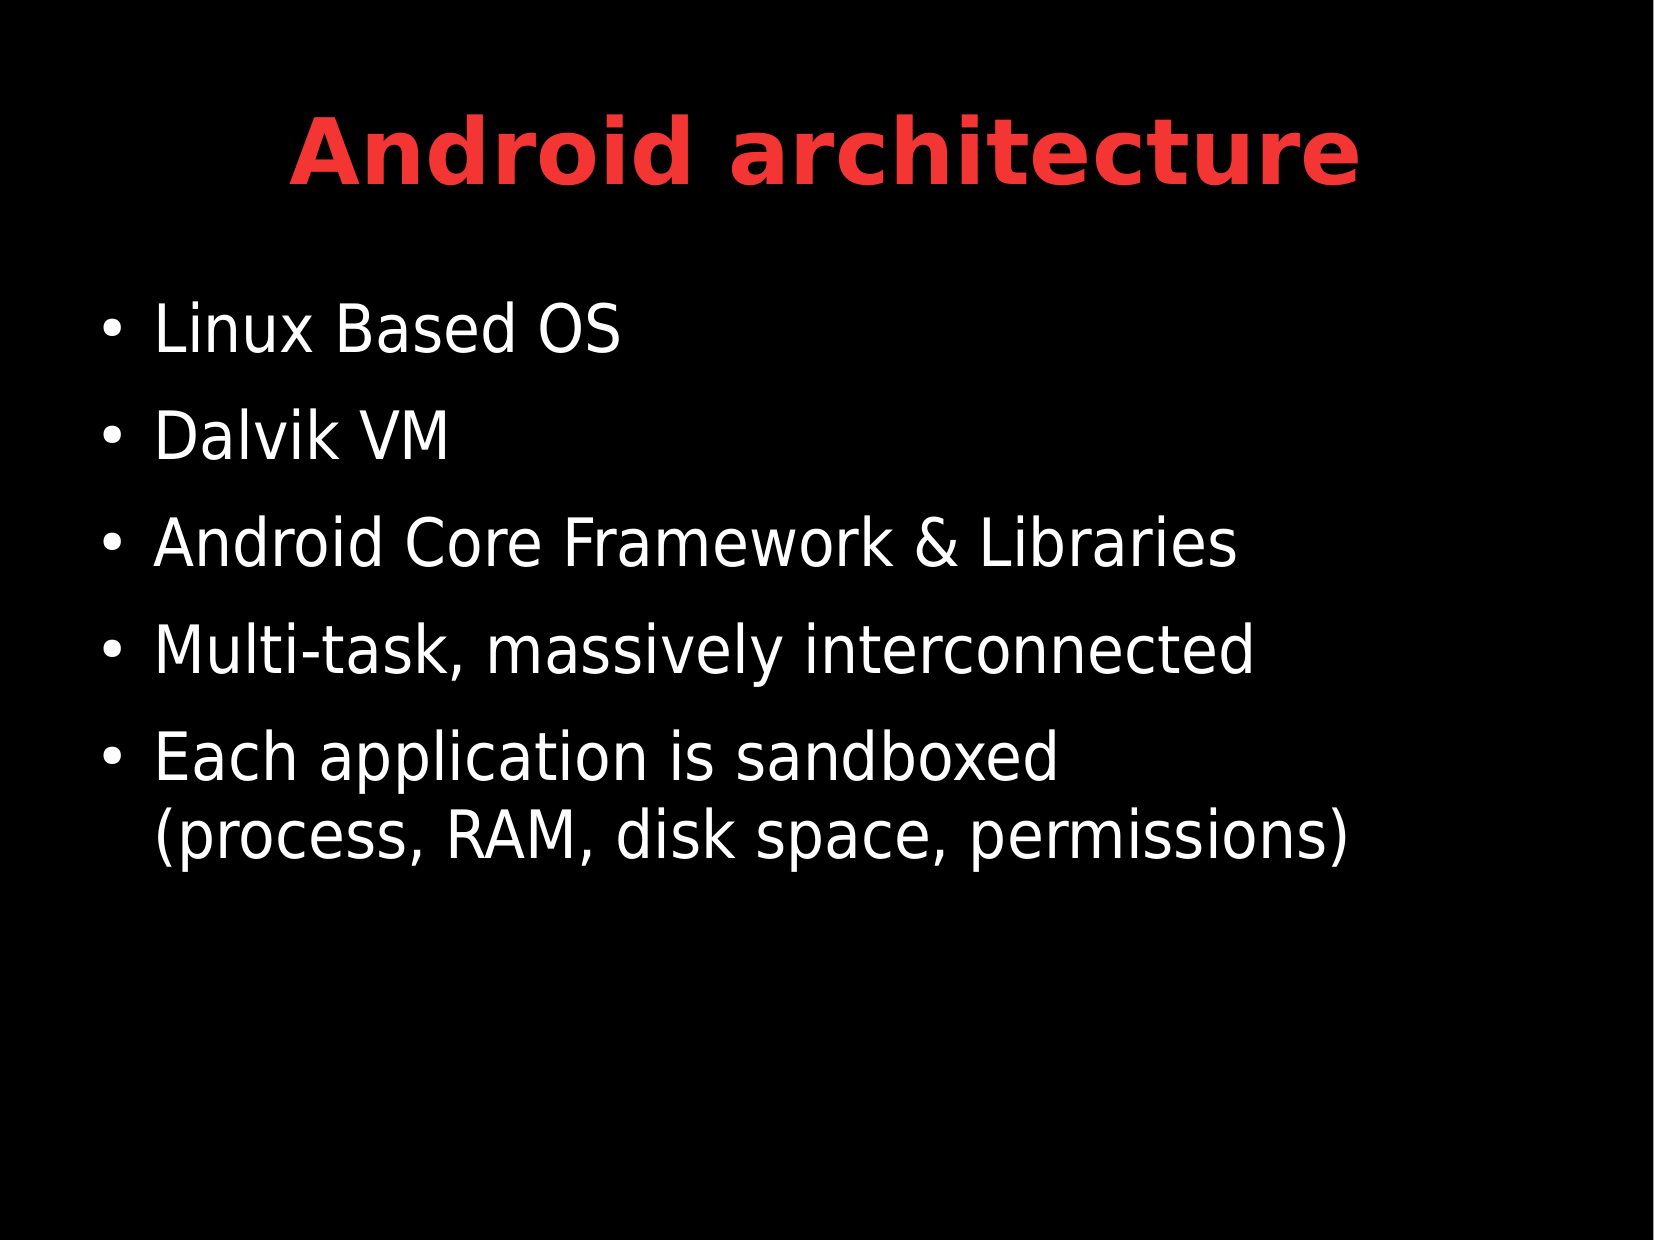

# Android architecture
Linux Based OS
Dalvik VM
Android Core Framework & Libraries
Multi-task, massively interconnected
Each application is sandboxed
(process, RAM, disk space, permissions)